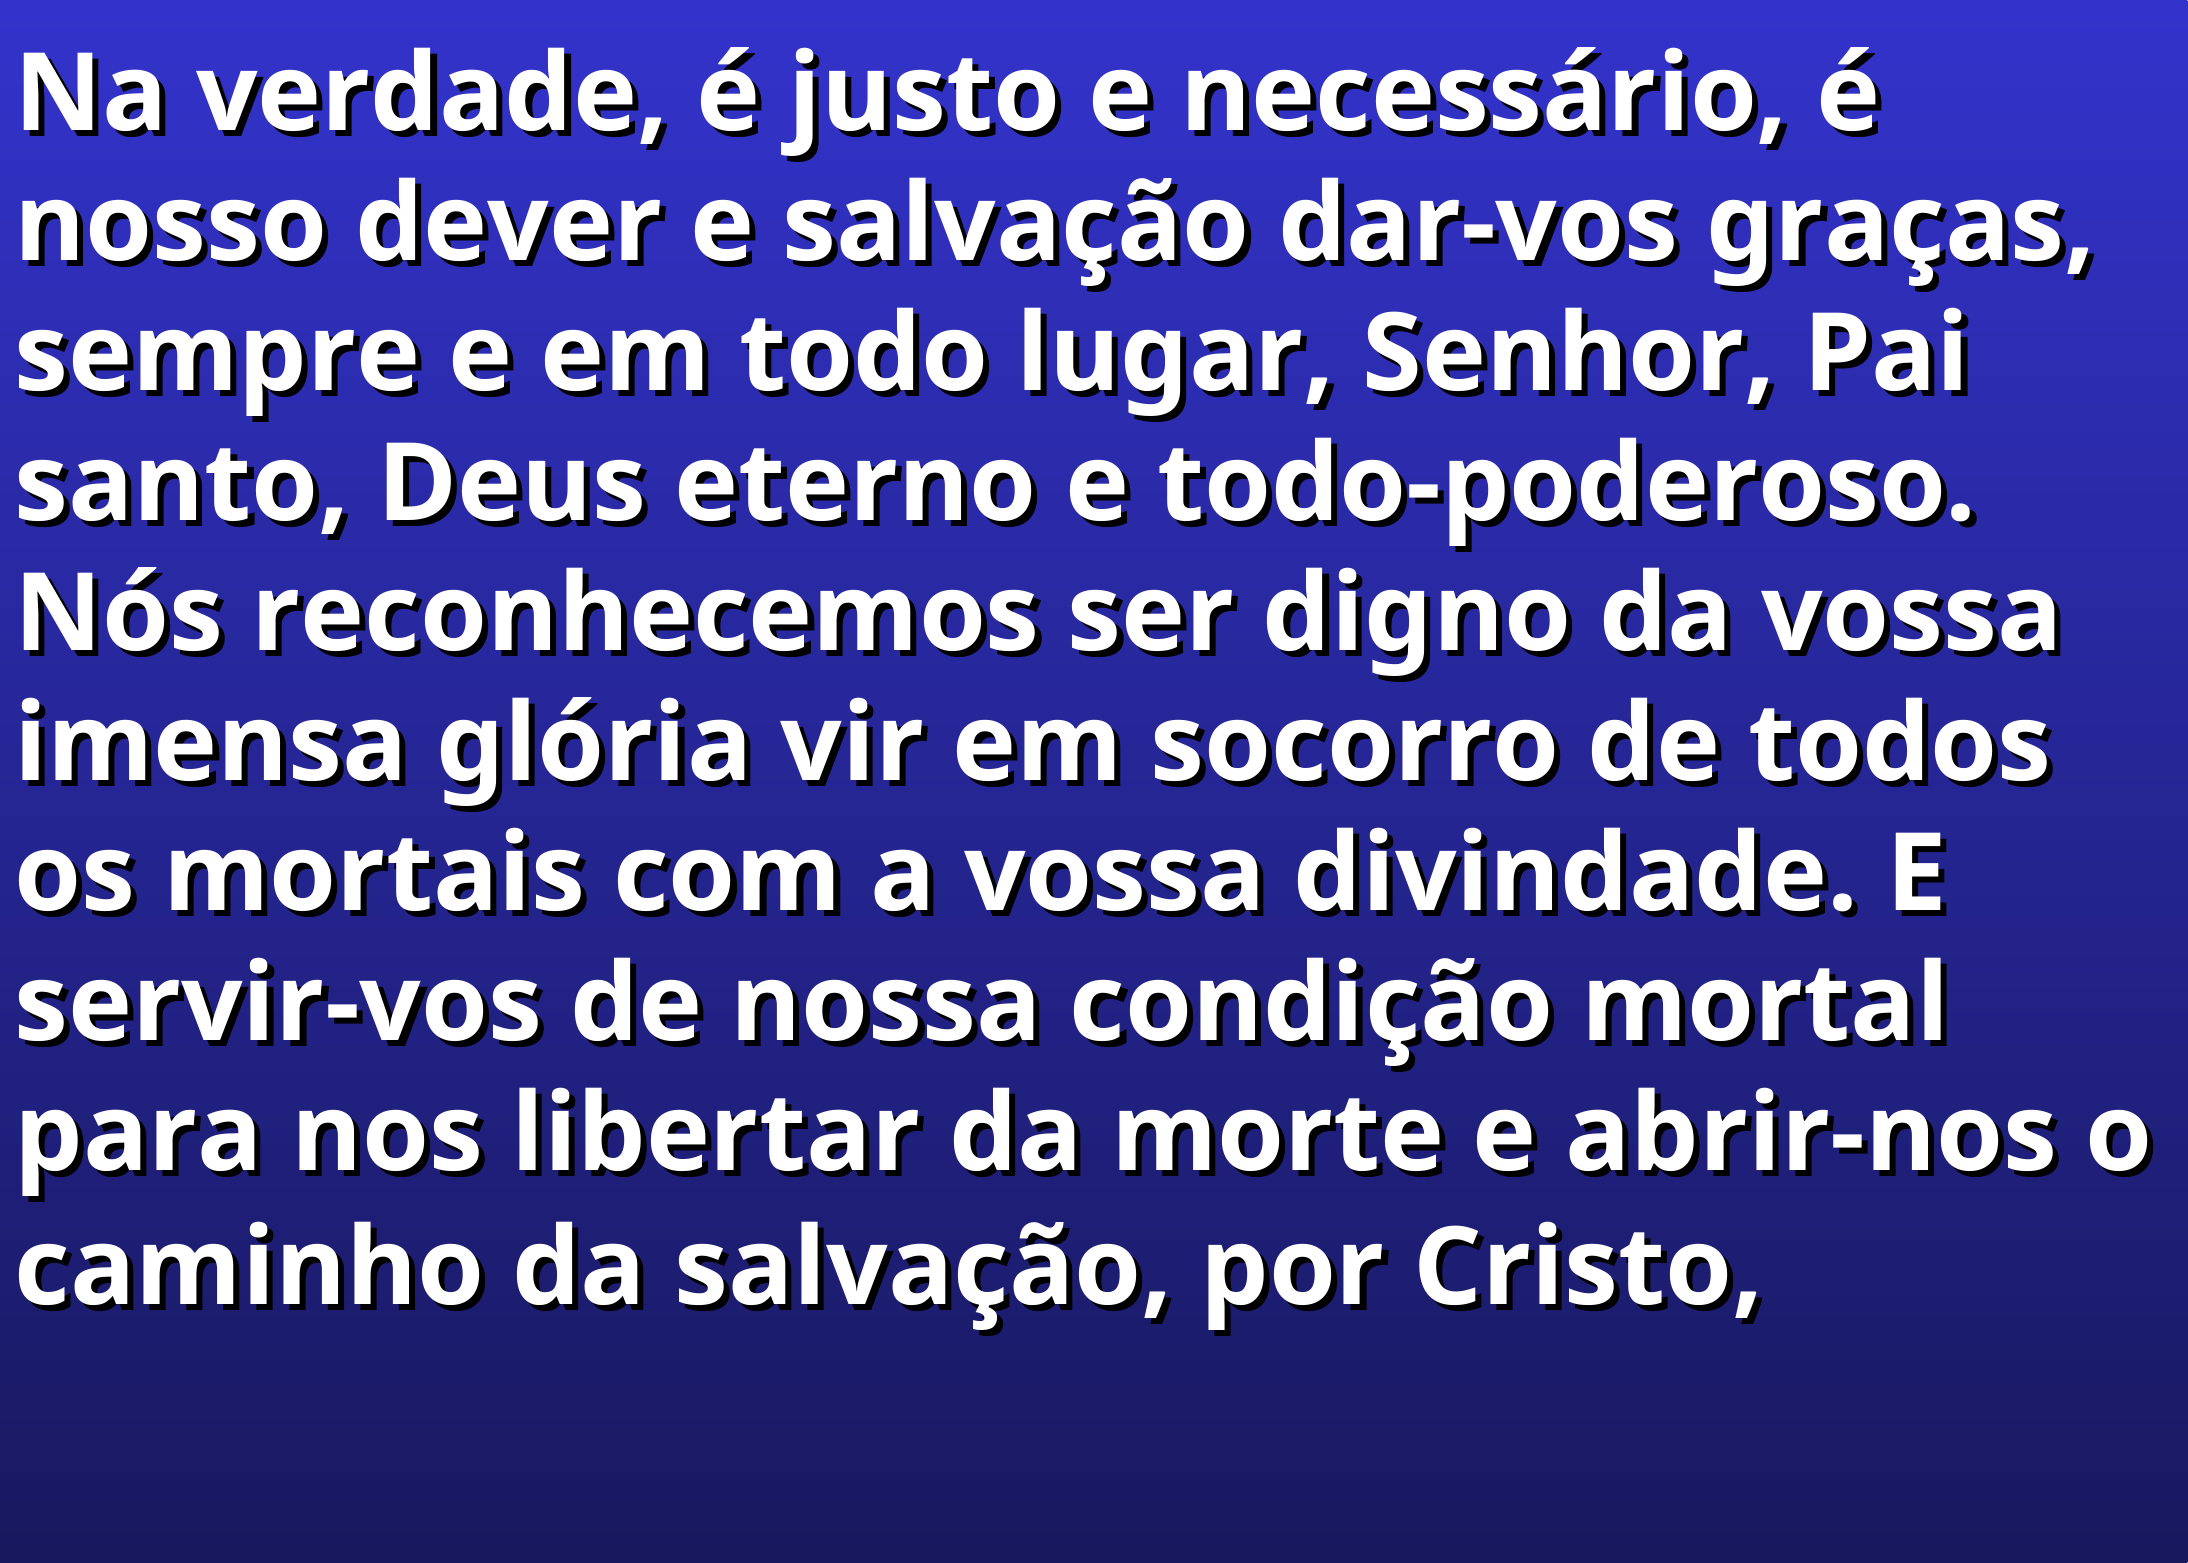

Na verdade, é justo e necessário, é nosso dever e salvação dar-vos graças, sempre e em todo lugar, Senhor, Pai santo, Deus eterno e todo-poderoso. Nós reconhecemos ser digno da vossa imensa glória vir em socorro de todos os mortais com a vossa divindade. E servir-vos de nossa condição mortal para nos libertar da morte e abrir-nos o caminho da salvação, por Cristo,